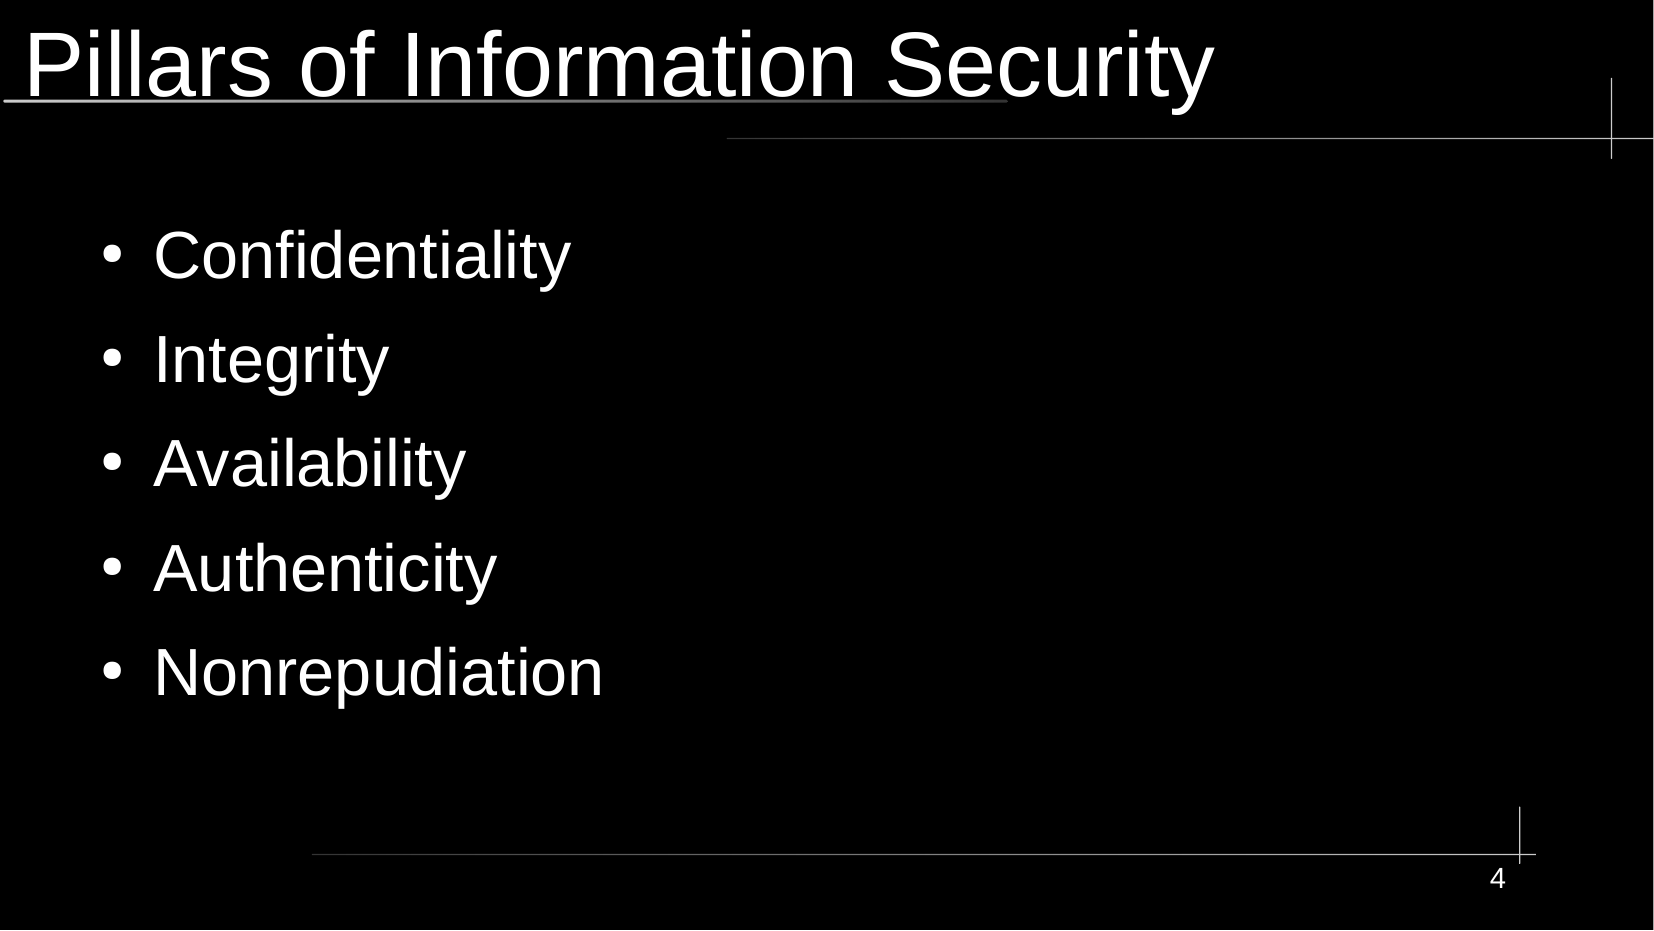

# Pillars of Information Security
Confidentiality
Integrity
Availability
Authenticity
Nonrepudiation
4